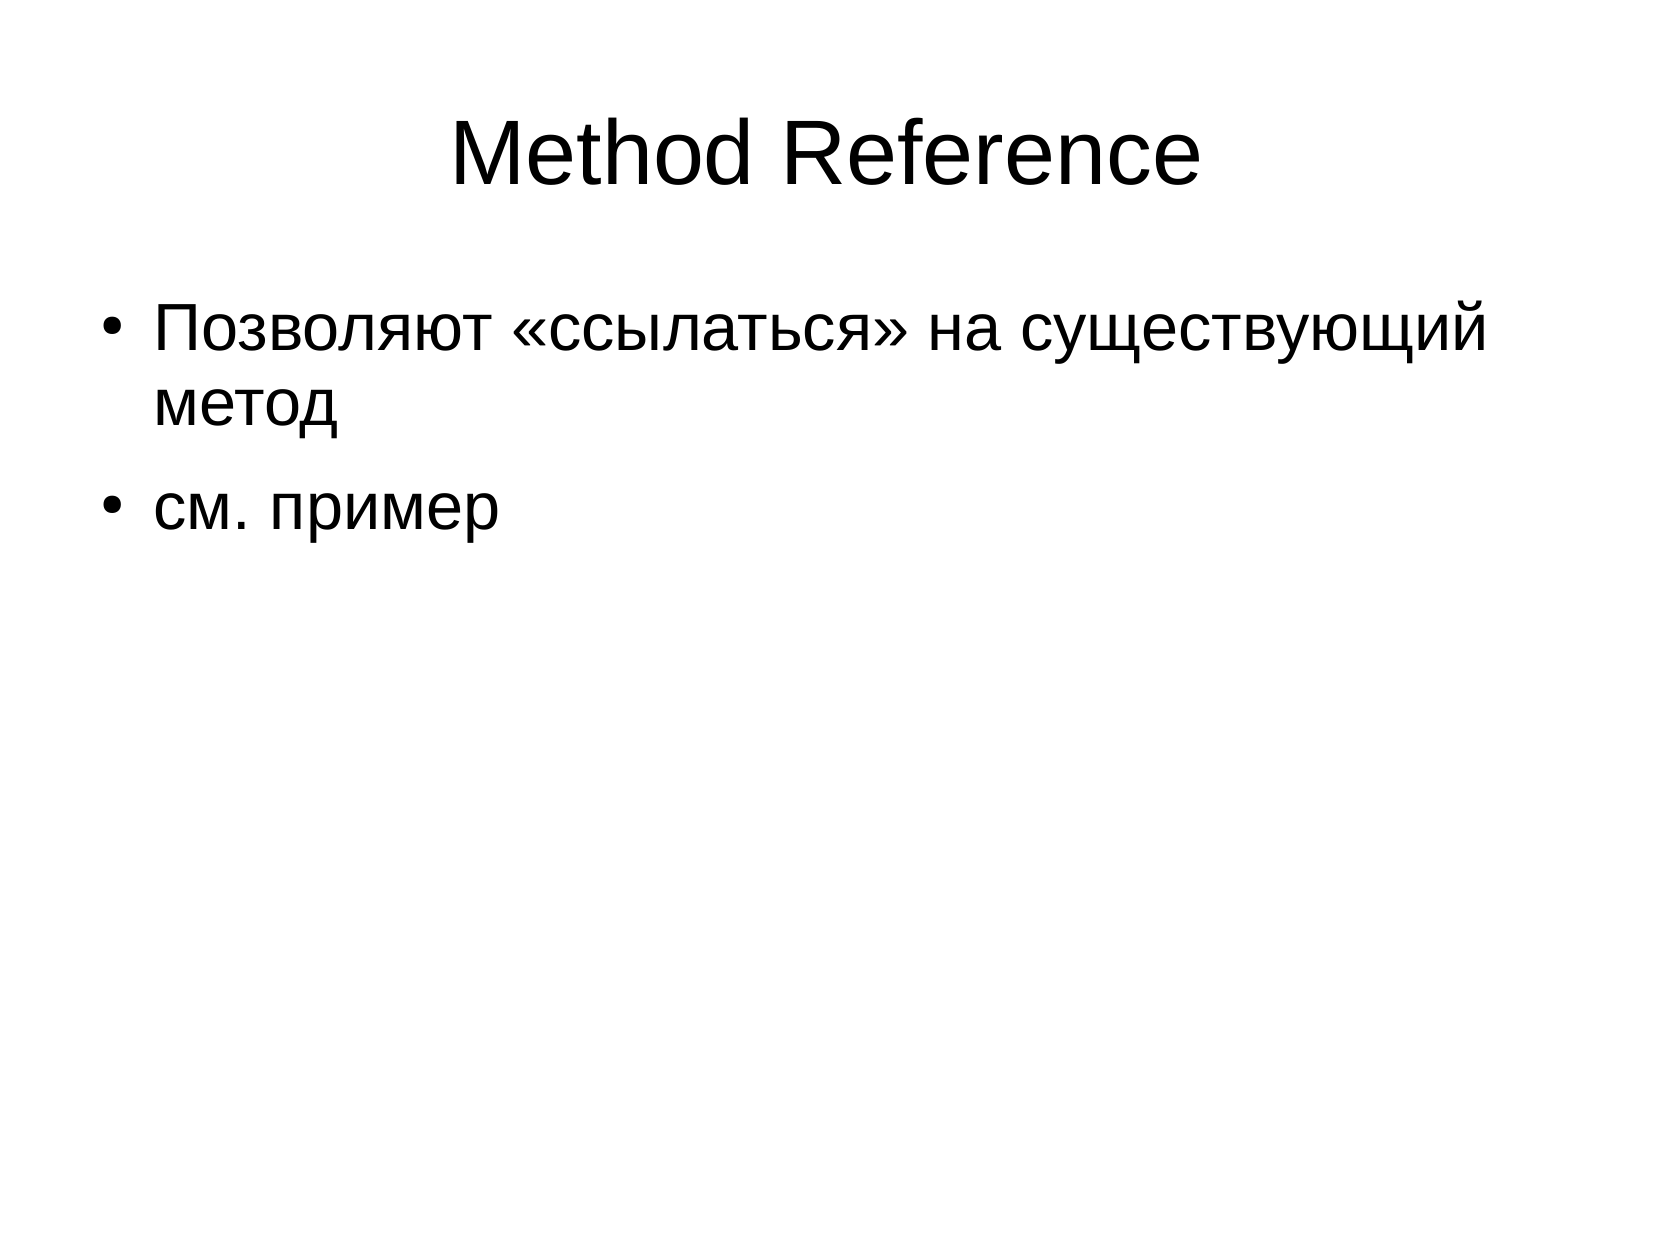

# Method Reference
Позволяют «ссылаться» на существующий метод
см. пример